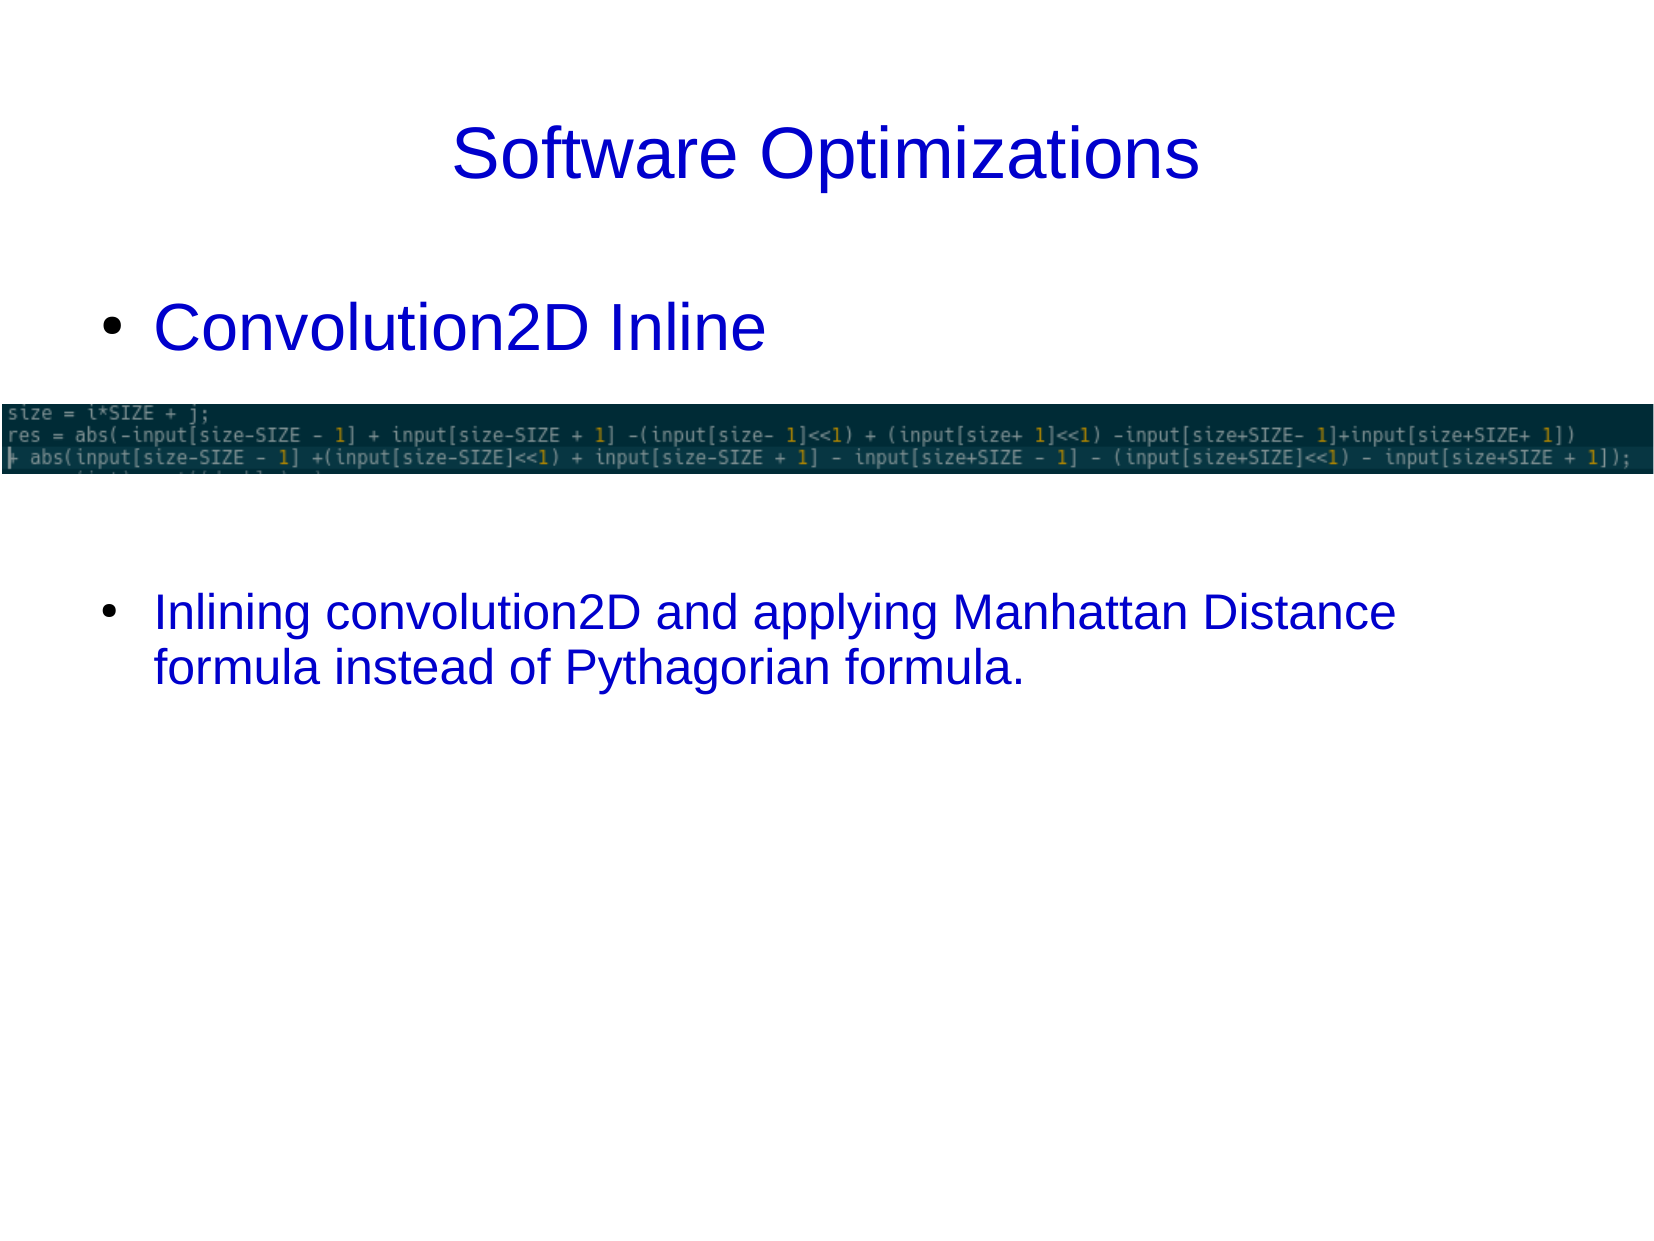

# Software Optimizations
Convolution2D Inline
Inlining convolution2D and applying Manhattan Distance formula instead of Pythagorian formula.